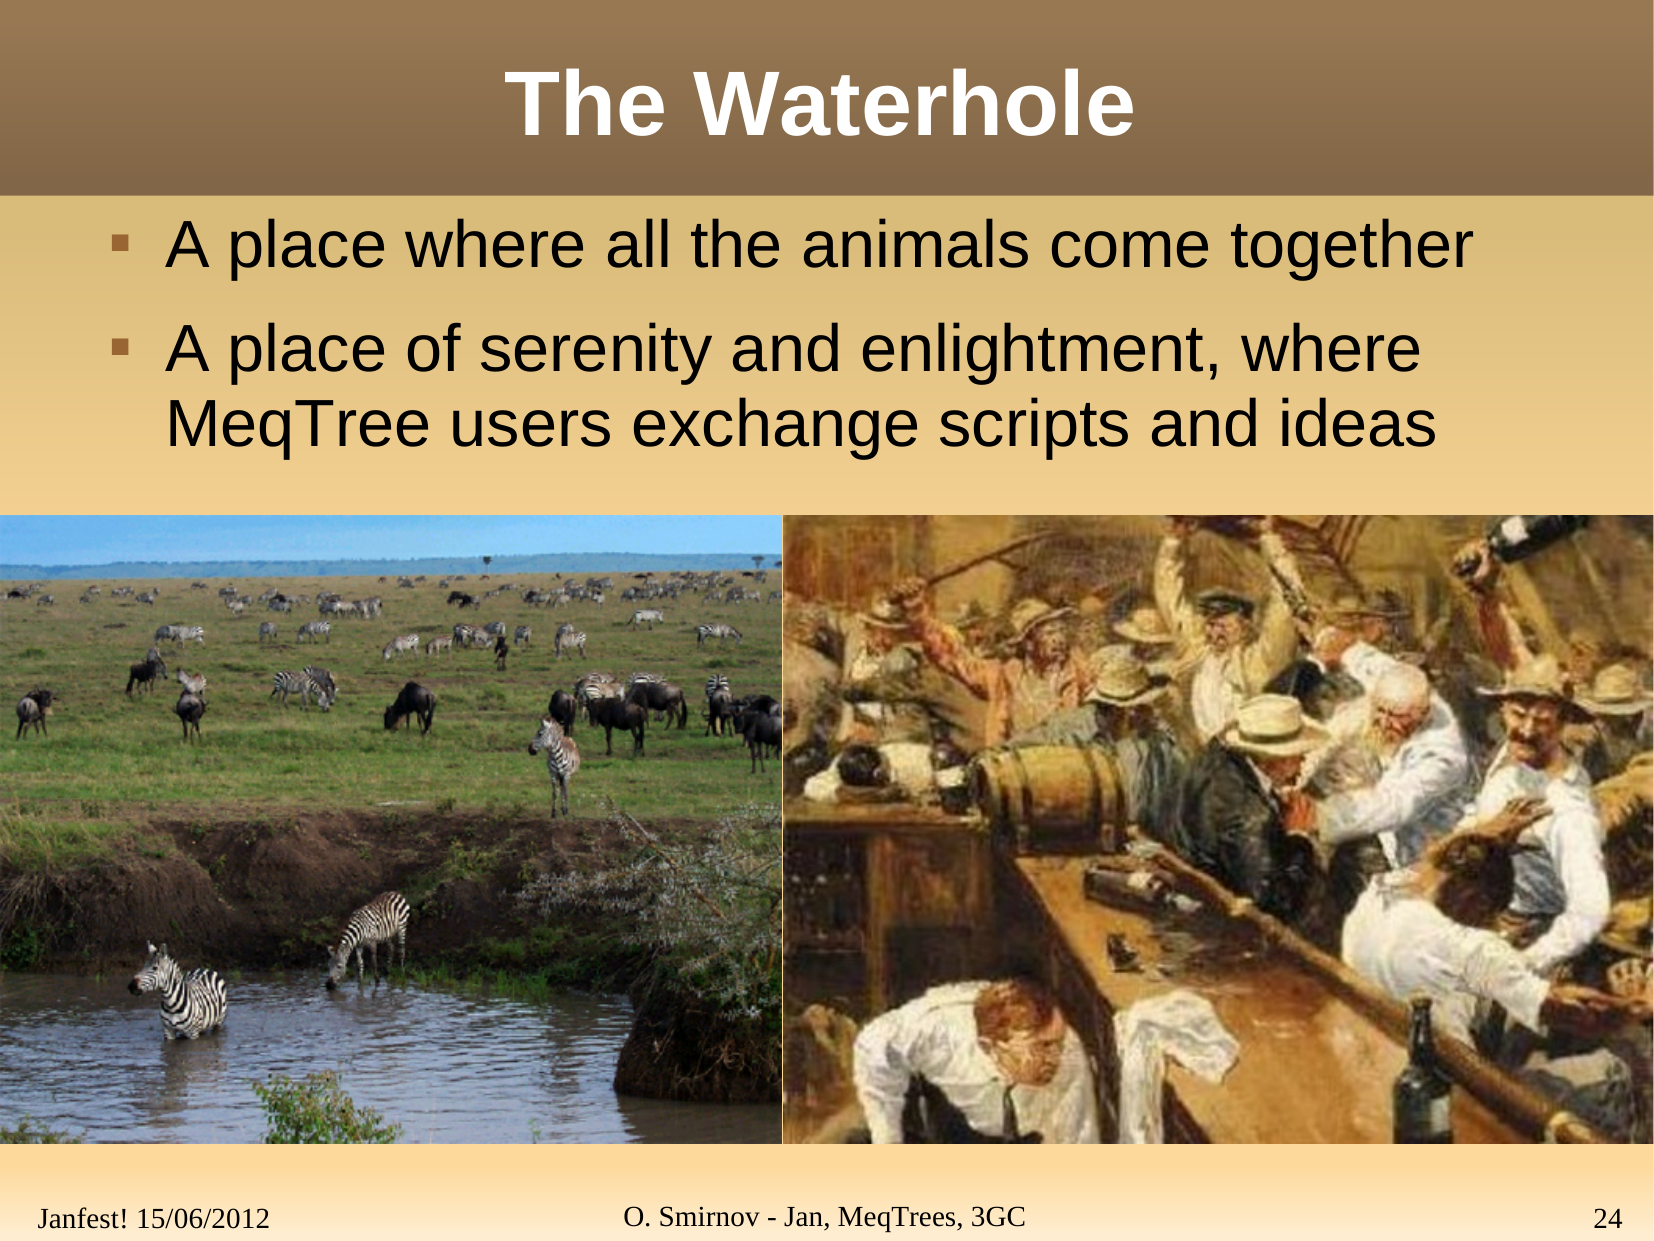

# The Waterhole
A place where all the animals come together
A place of serenity and enlightment, where MeqTree users exchange scripts and ideas
O. Smirnov - Jan, MeqTrees, 3GC
Janfest! 15/06/2012
24